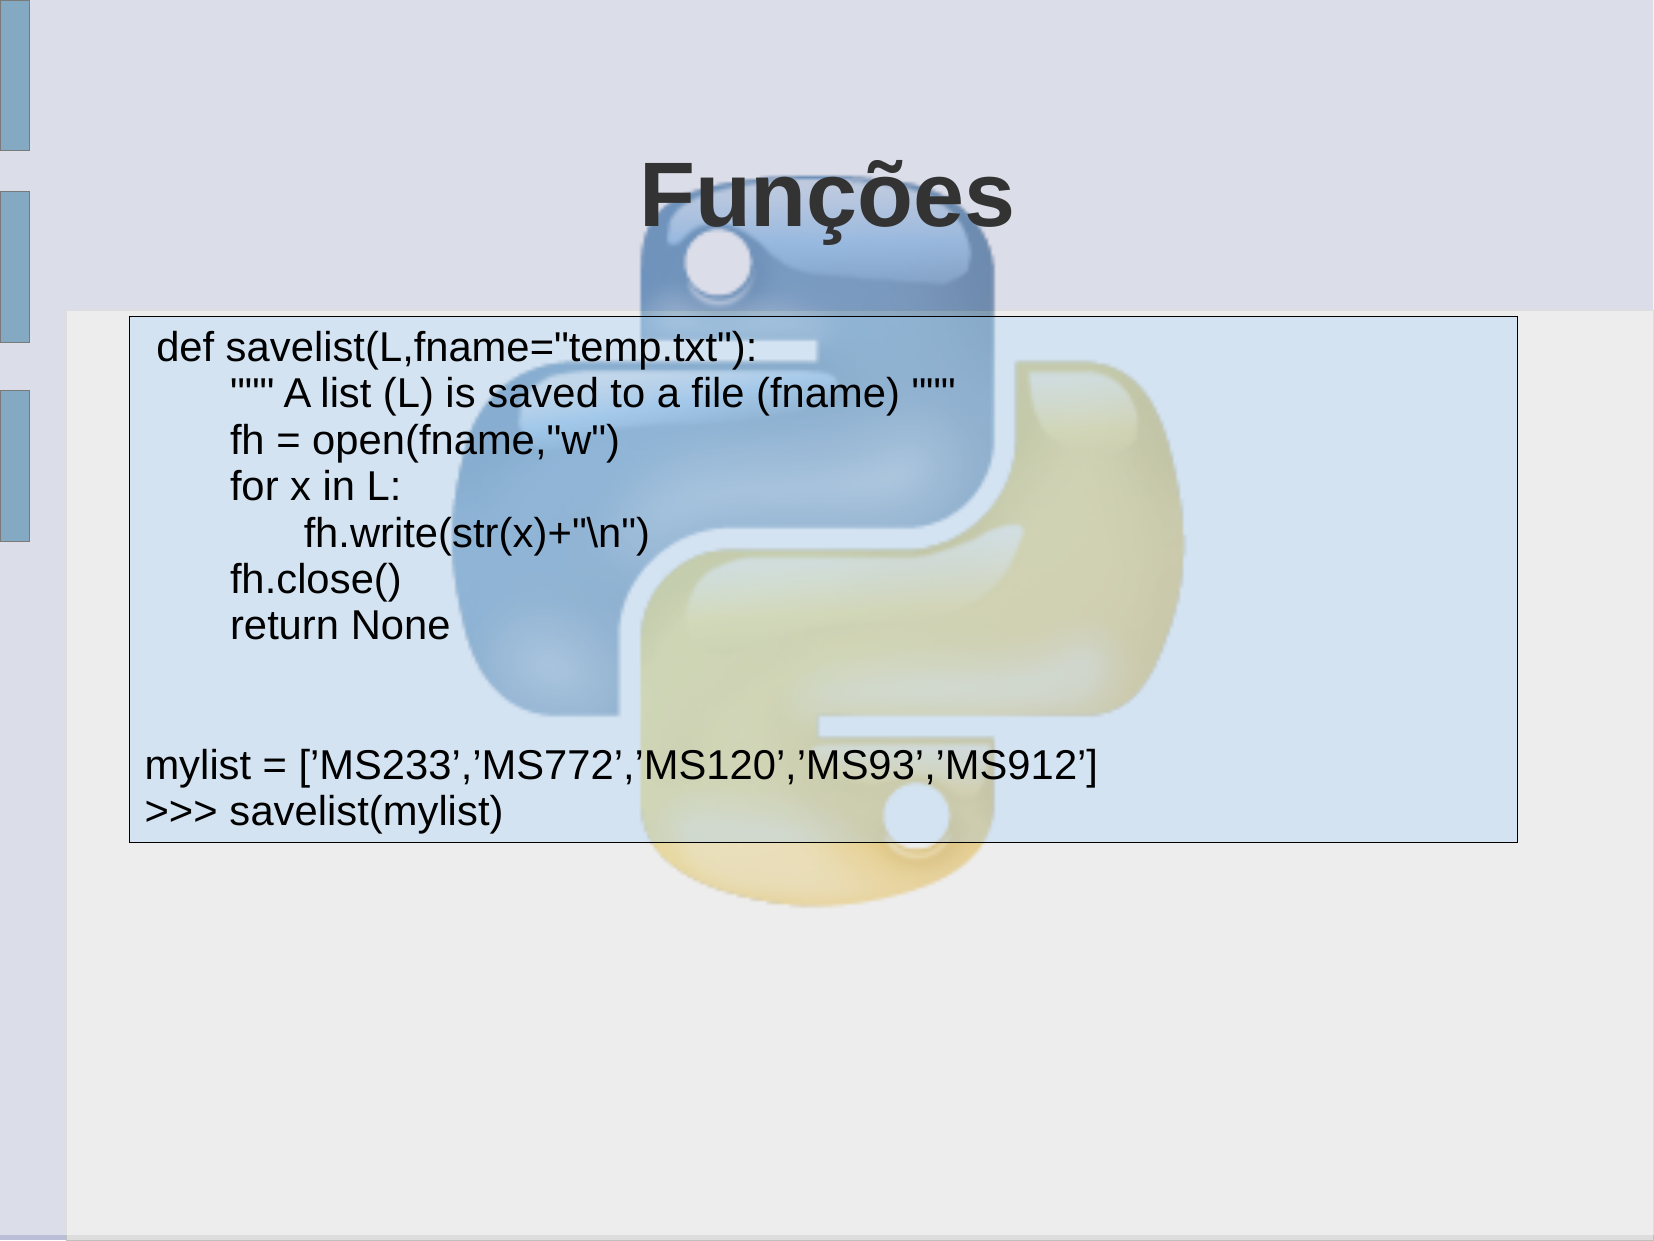

# Funções
 def savelist(L,fname="temp.txt"):
	 """ A list (L) is saved to a file (fname) """
	 fh = open(fname,"w")
	 for x in L:
		 fh.write(str(x)+"\n")
	 fh.close()
	 return None
mylist = [’MS233’,’MS772’,’MS120’,’MS93’,’MS912’]
>>> savelist(mylist)